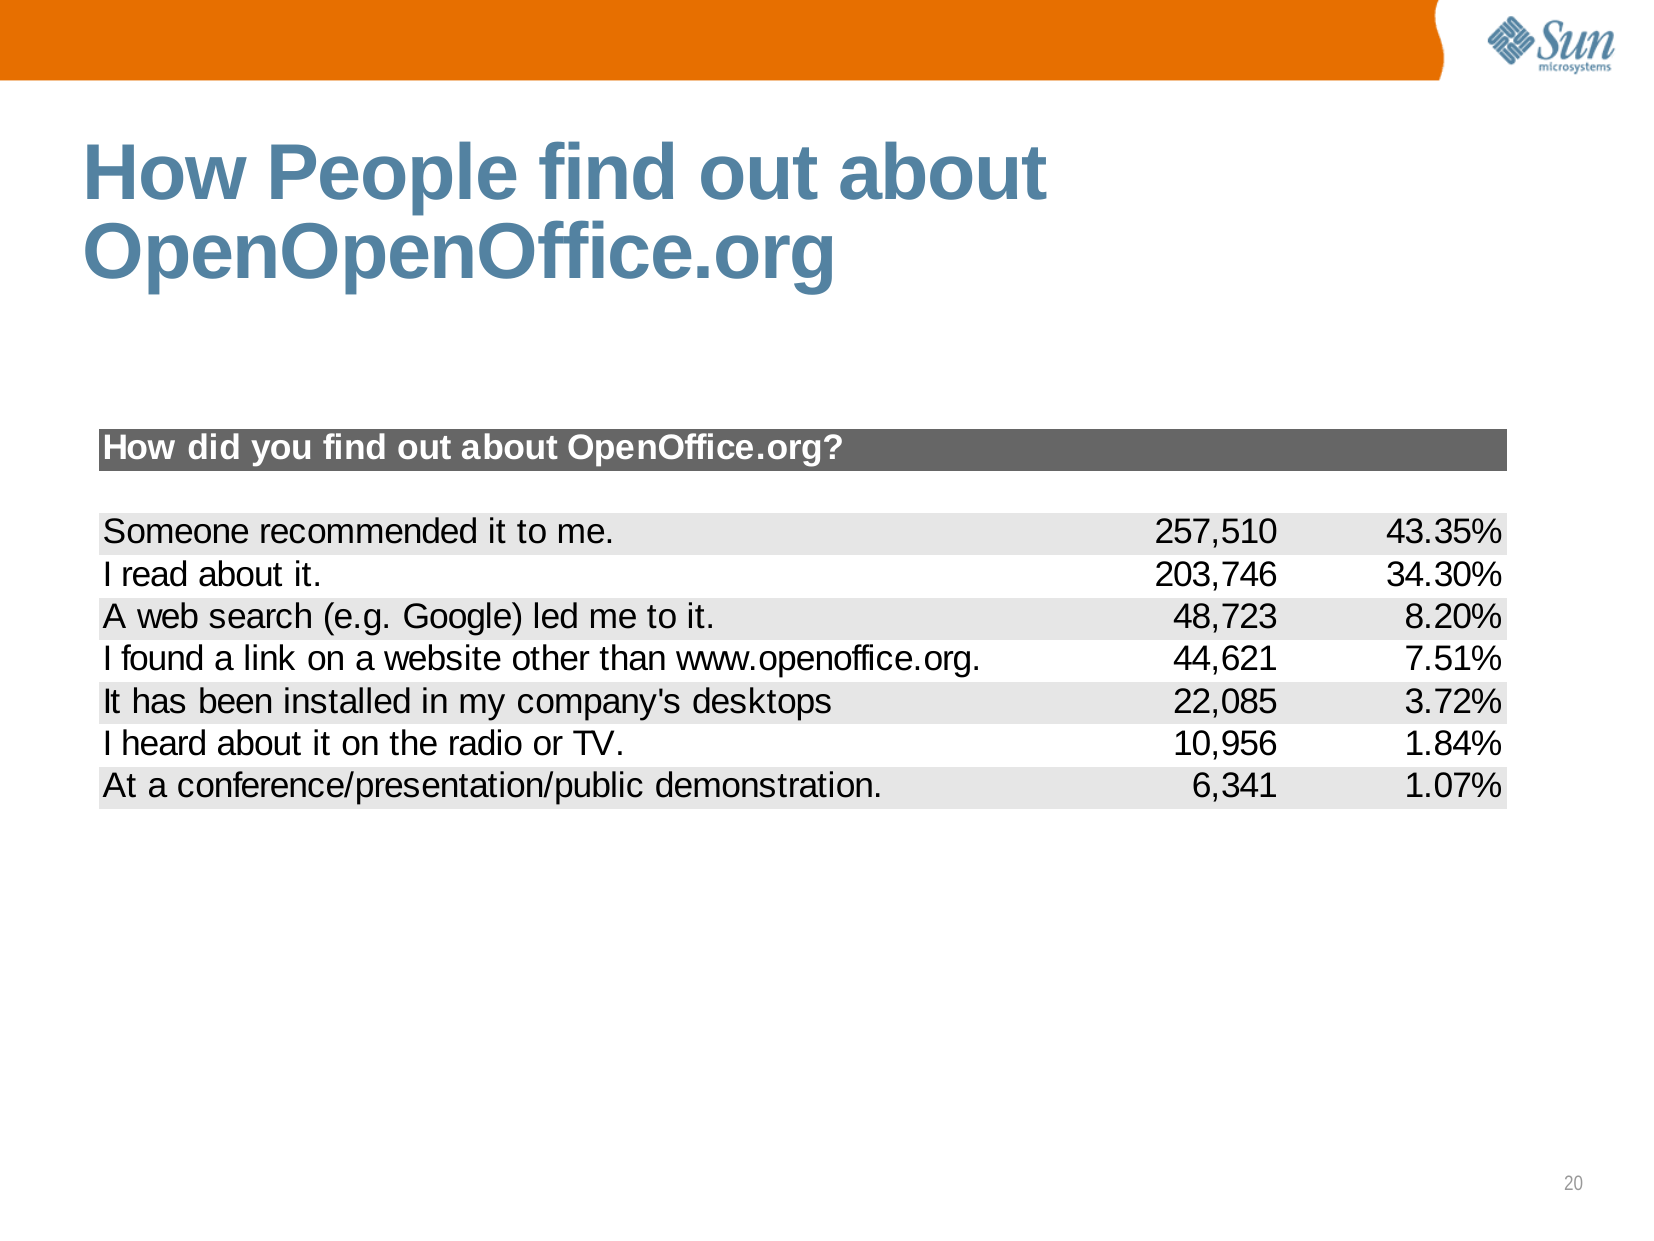

# How People find out about OpenOpenOffice.org